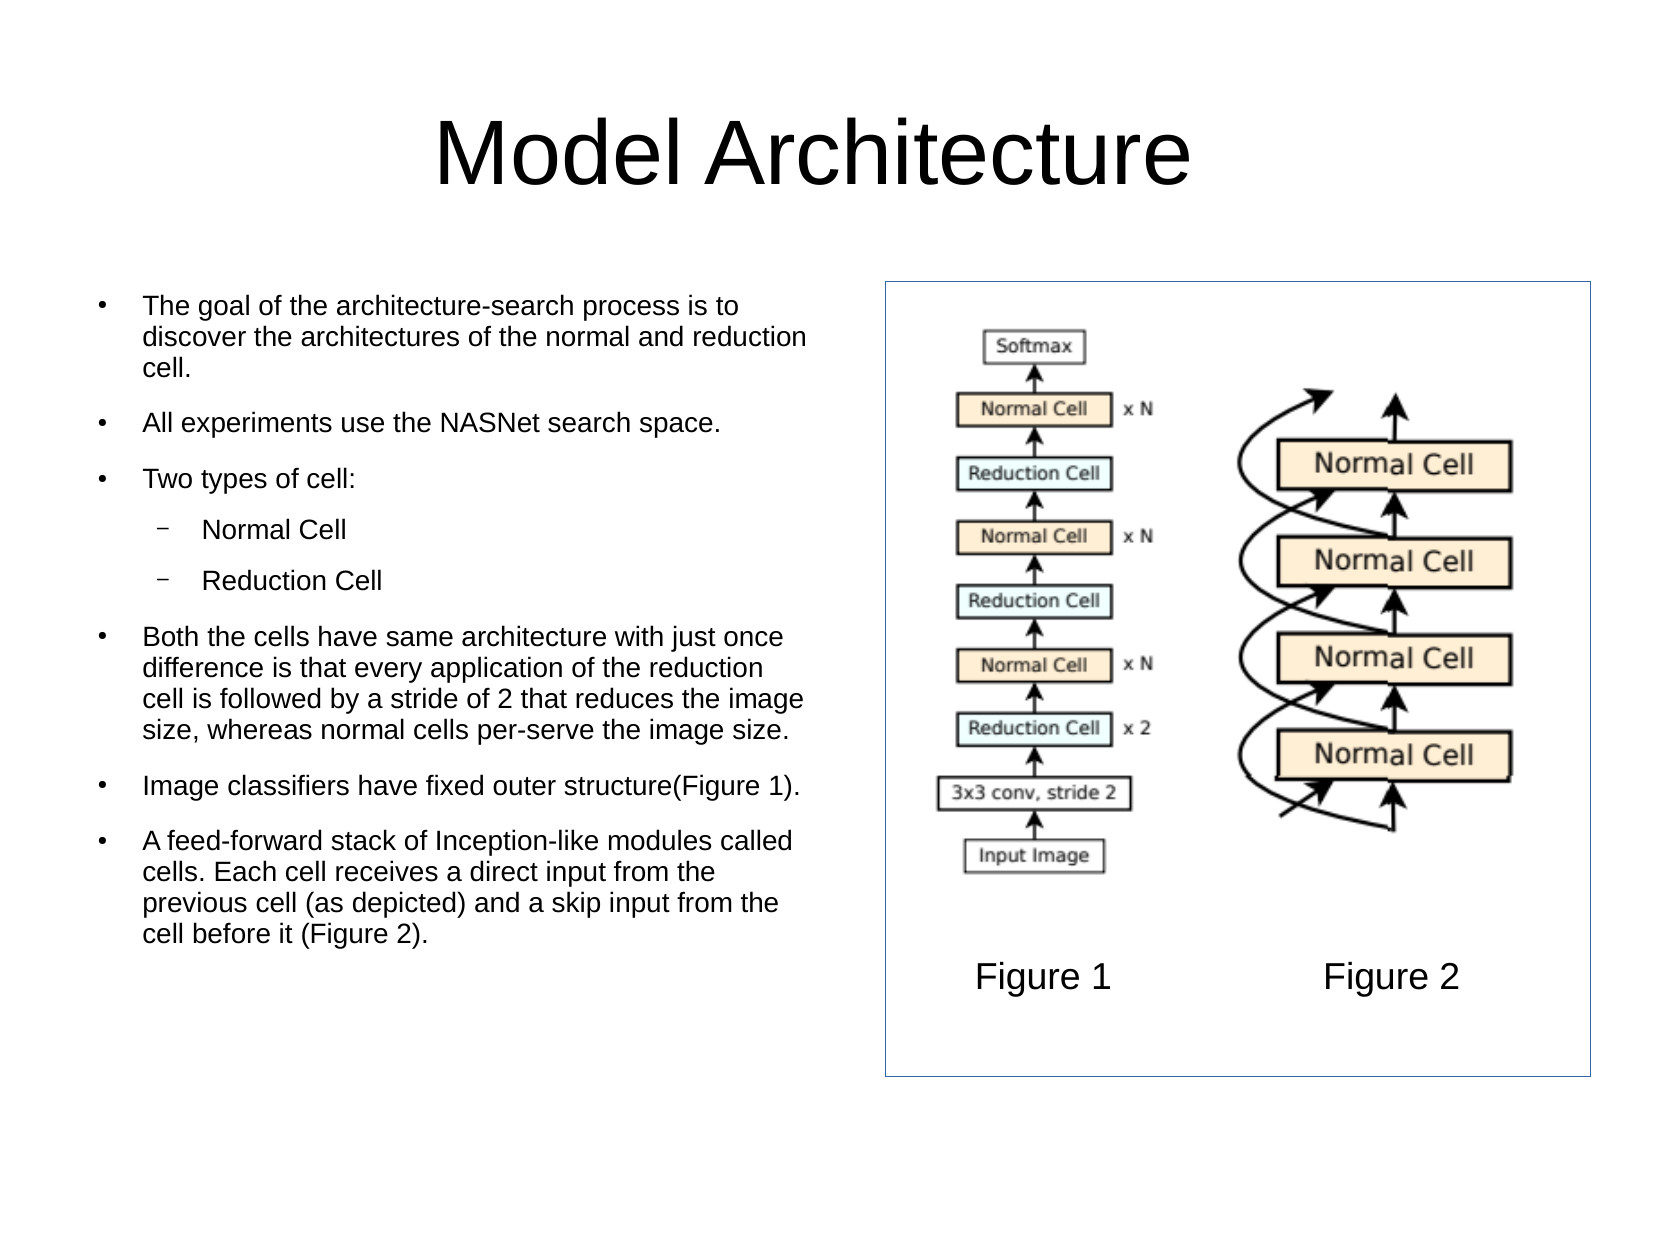

# Model Architecture
The goal of the architecture-search process is to discover the architectures of the normal and reduction cell.
All experiments use the NASNet search space.
Two types of cell:
Normal Cell
Reduction Cell
Both the cells have same architecture with just once difference is that every application of the reduction cell is followed by a stride of 2 that reduces the image size, whereas normal cells per-serve the image size.
Image classifiers have fixed outer structure(Figure 1).
A feed-forward stack of Inception-like modules called cells. Each cell receives a direct input from the previous cell (as depicted) and a skip input from the cell before it (Figure 2).
Figure 1
Figure 2